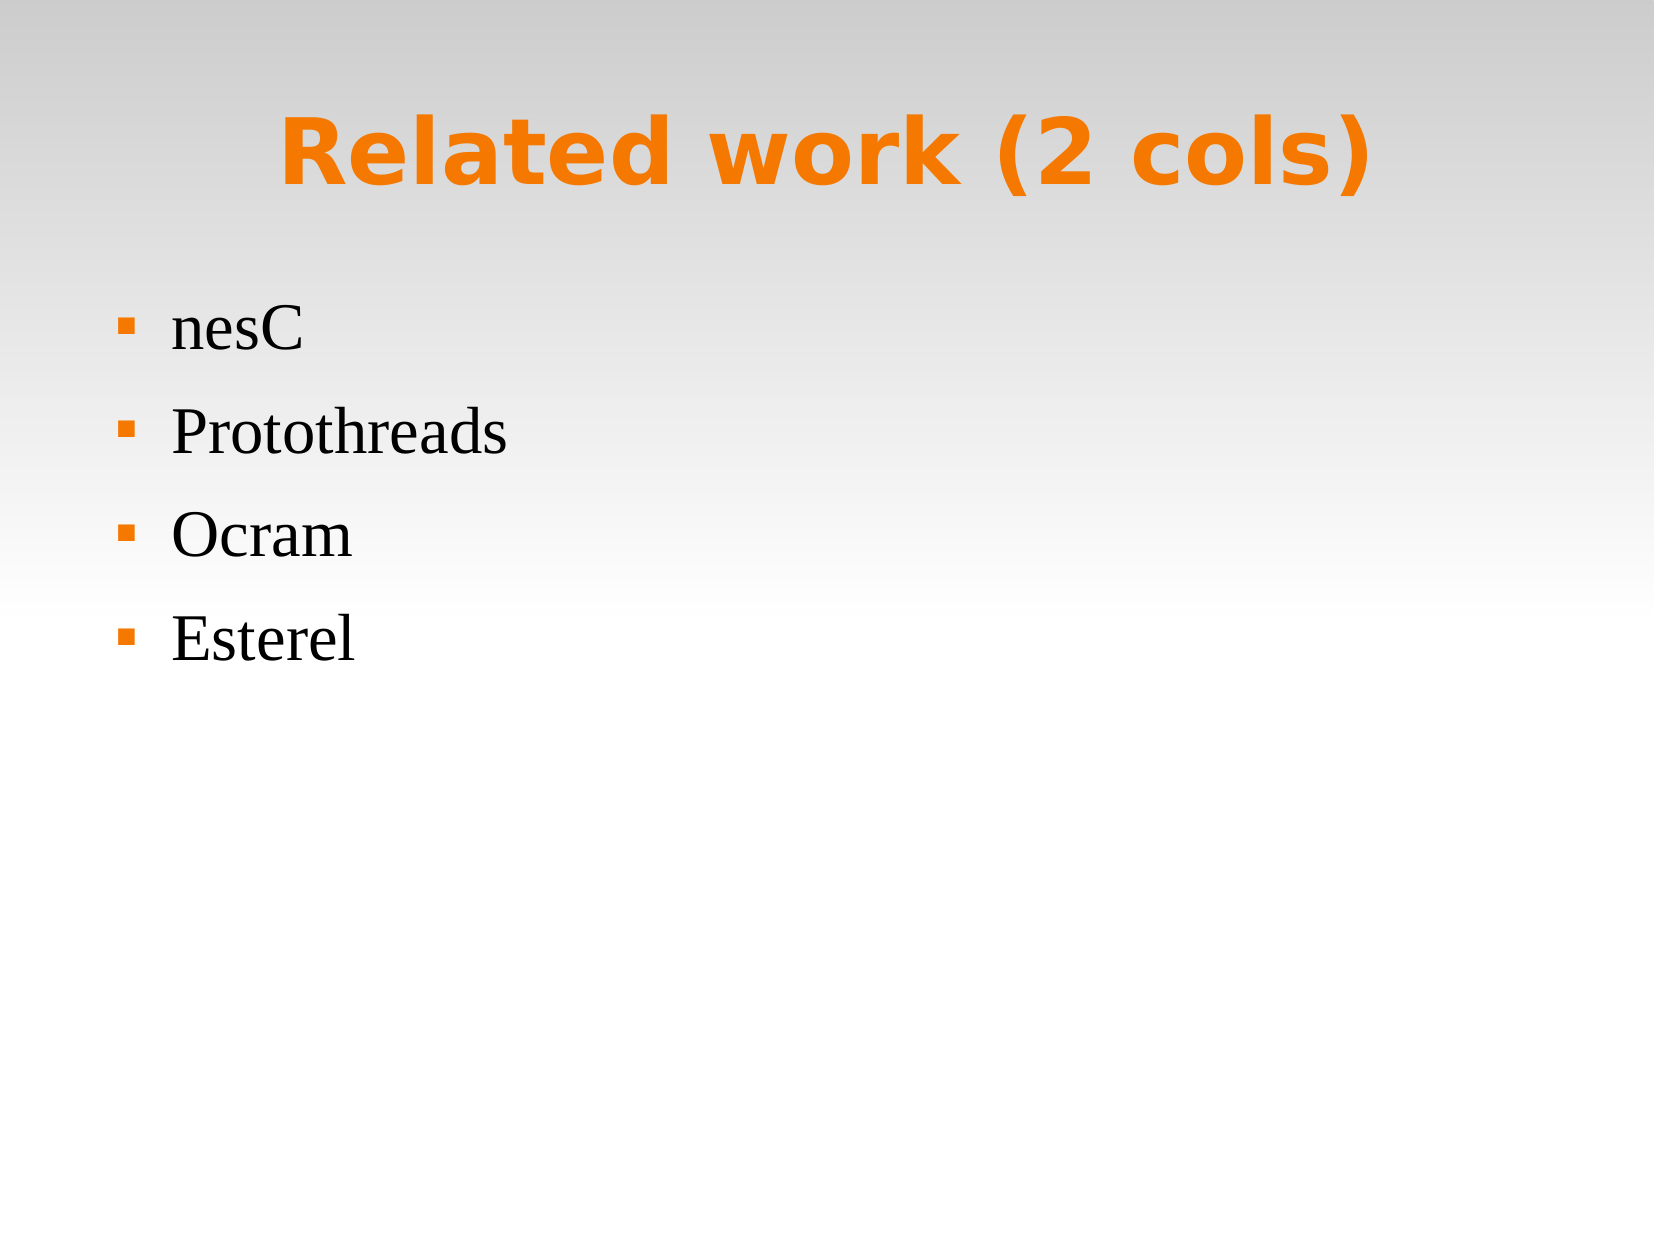

# Related work (2 cols)
nesC
Protothreads
Ocram
Esterel